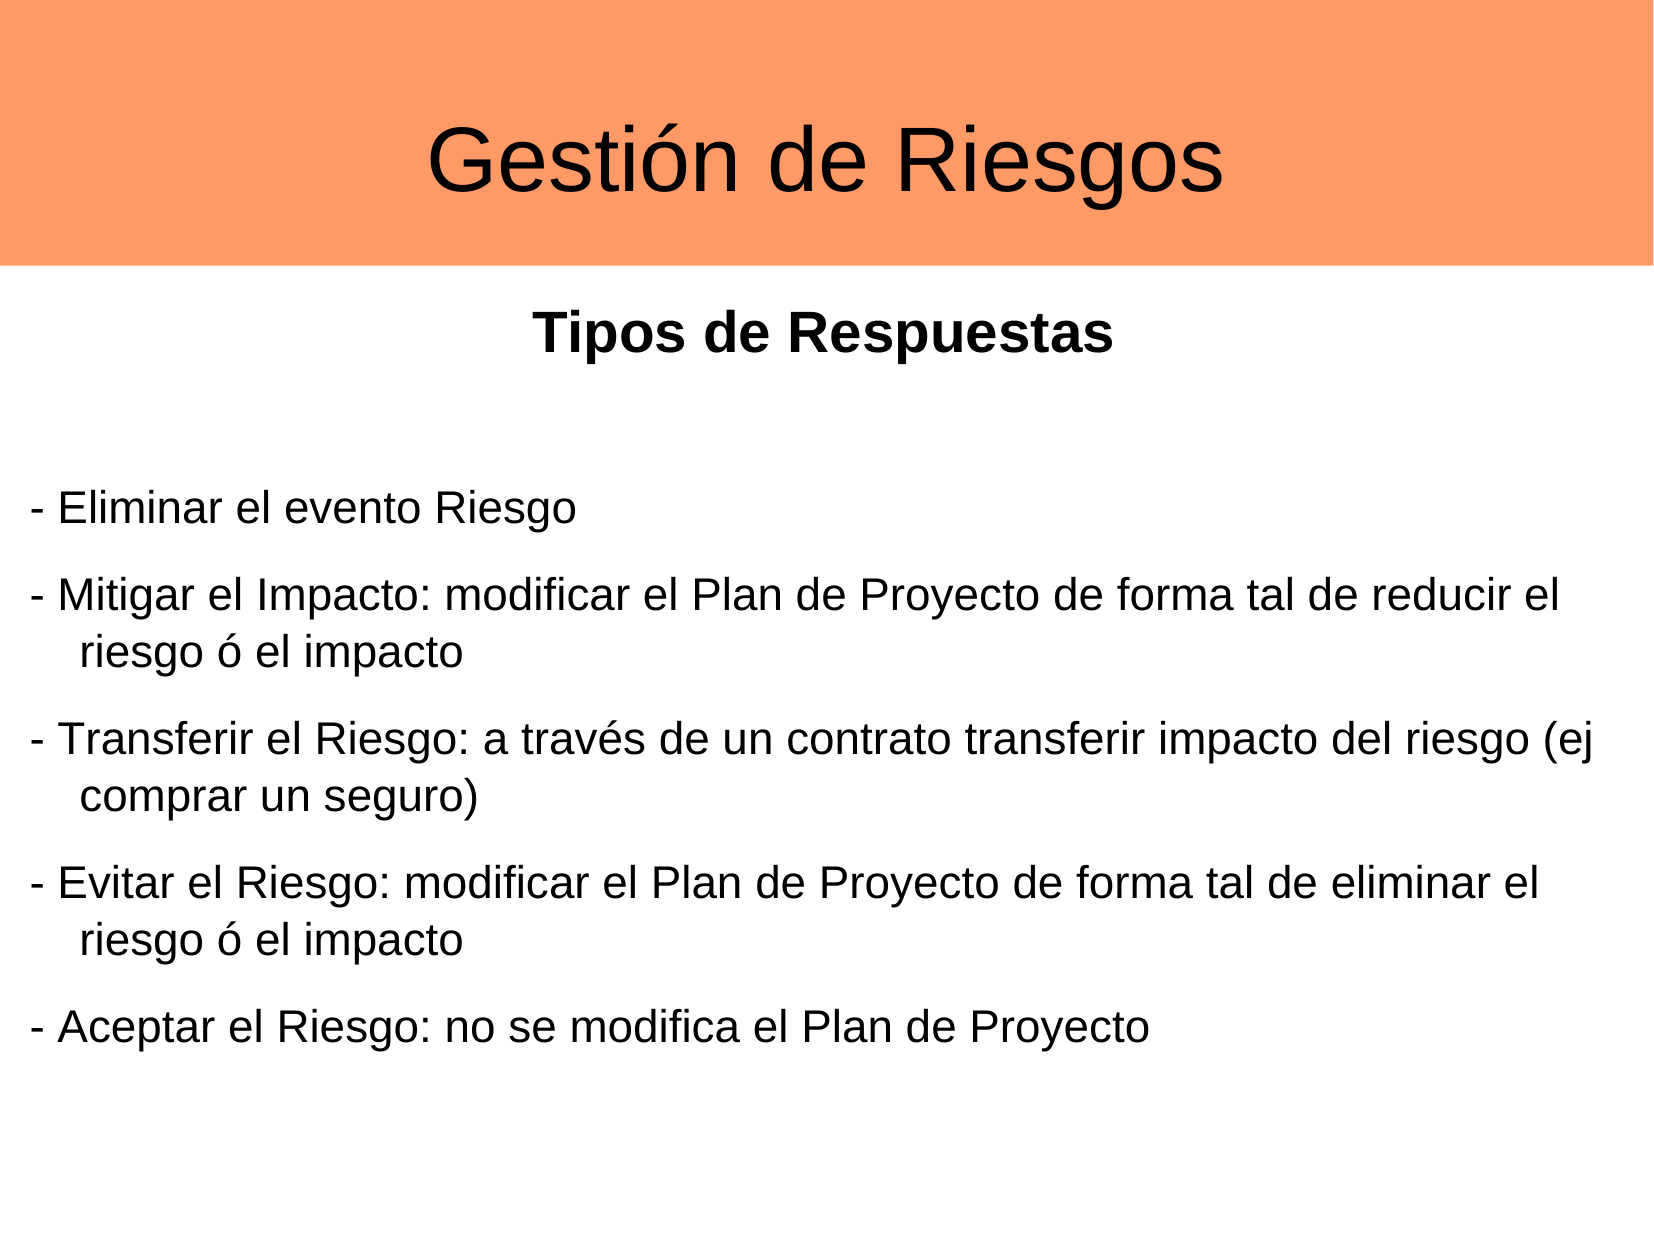

Gestión de Riesgos
Tipos de Respuestas
- Eliminar el evento Riesgo
- Mitigar el Impacto: modificar el Plan de Proyecto de forma tal de reducir el riesgo ó el impacto
- Transferir el Riesgo: a través de un contrato transferir impacto del riesgo (ej comprar un seguro)
- Evitar el Riesgo: modificar el Plan de Proyecto de forma tal de eliminar el riesgo ó el impacto
- Aceptar el Riesgo: no se modifica el Plan de Proyecto